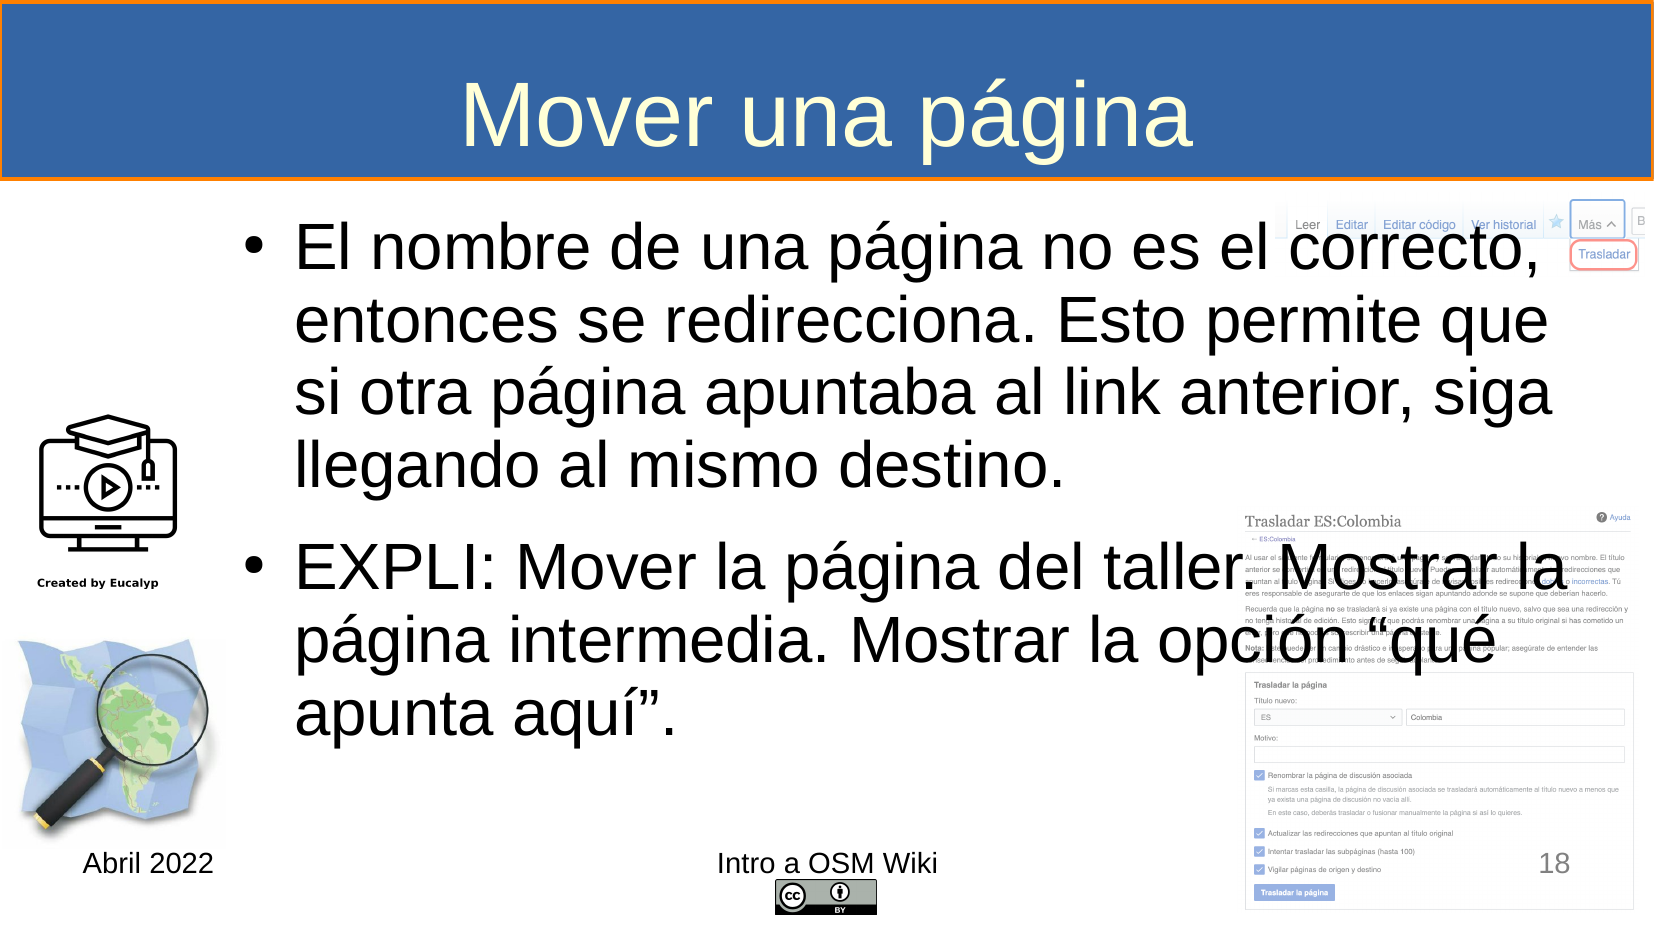

# Mover una página
El nombre de una página no es el correcto, entonces se redirecciona. Esto permite que si otra página apuntaba al link anterior, siga llegando al mismo destino.
EXPLI: Mover la página del taller. Mostrar la página intermedia. Mostrar la opción “qué apunta aquí”.
Abril 2022
Intro a OSM Wiki
18